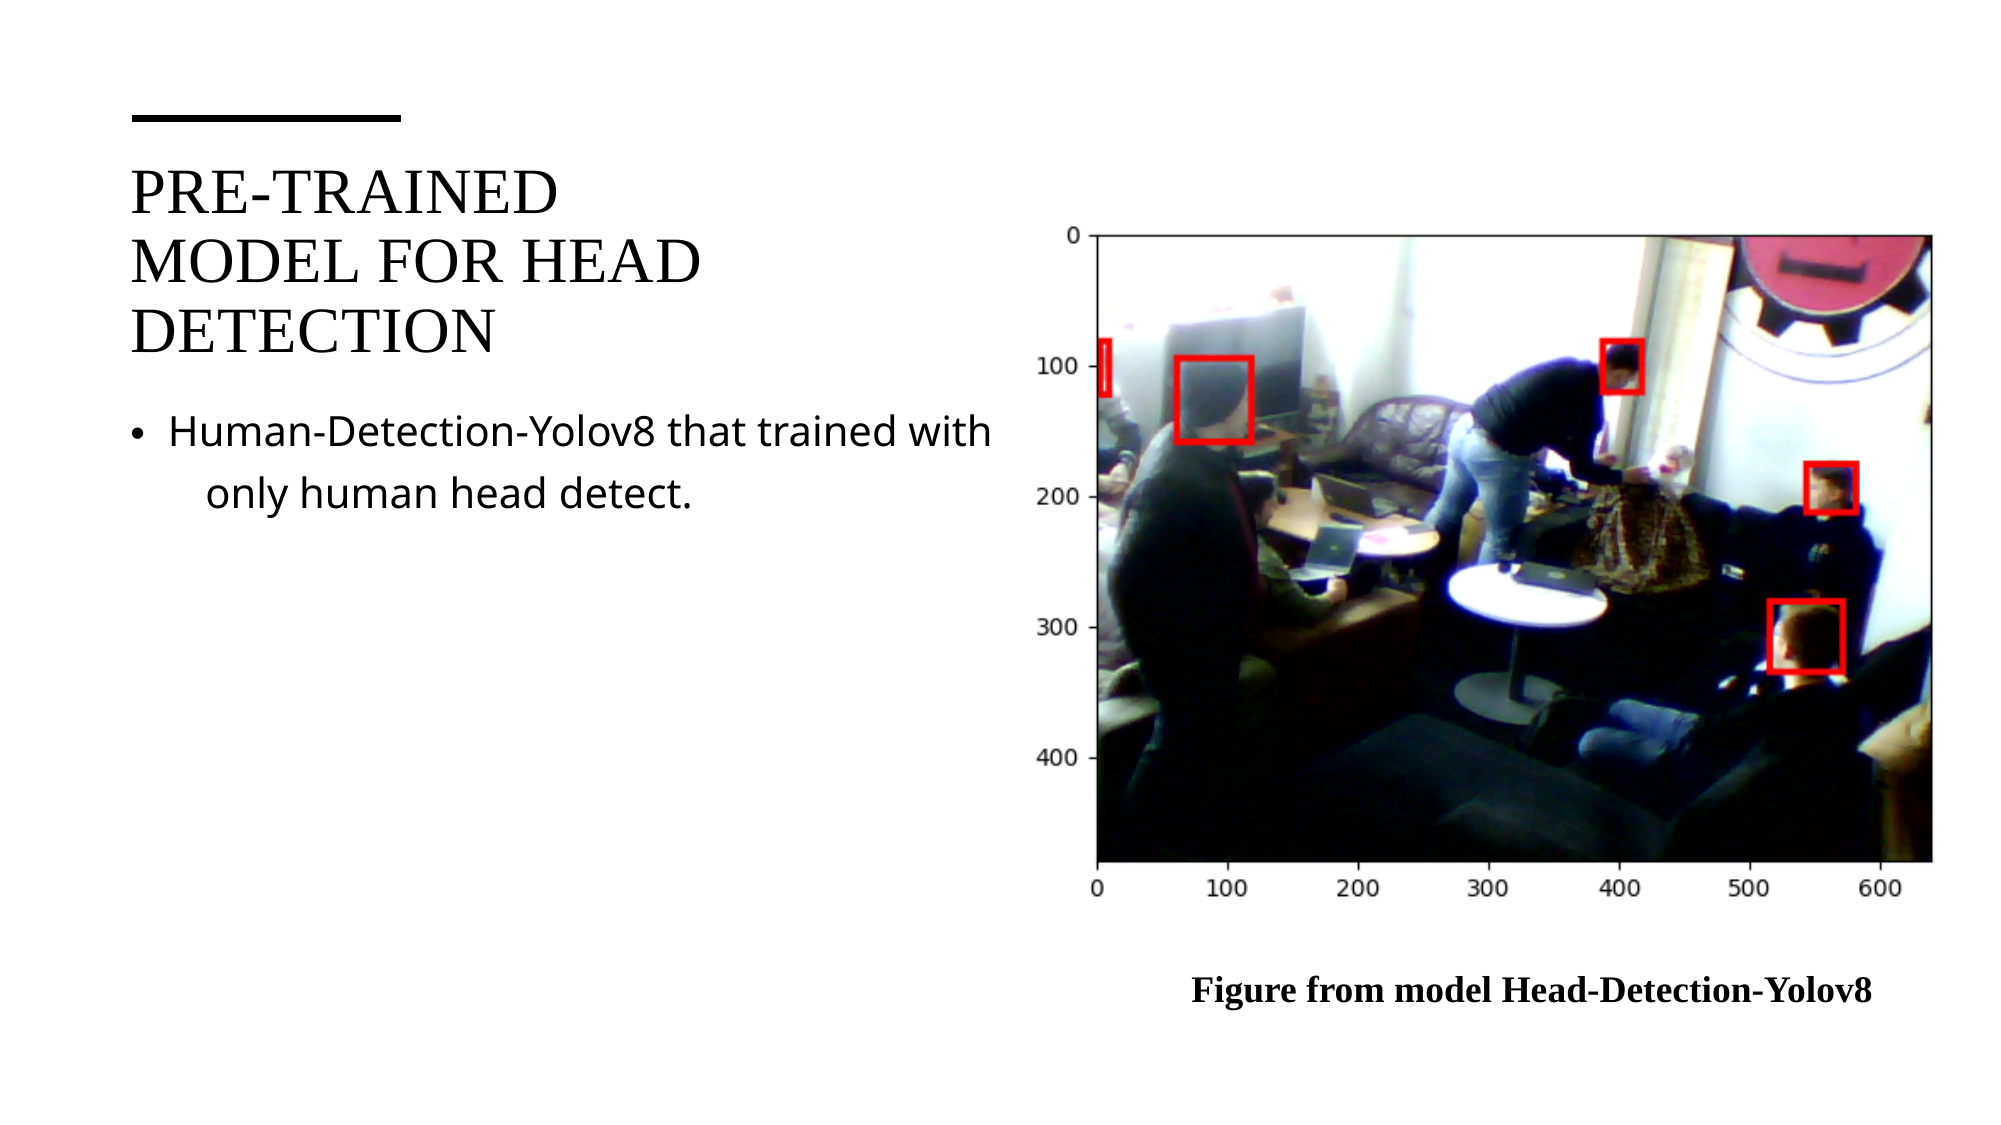

# Pre-trained model for head detection
Human-Detection-Yolov8 that trained with only human head detect.
Figure from model Head-Detection-Yolov8